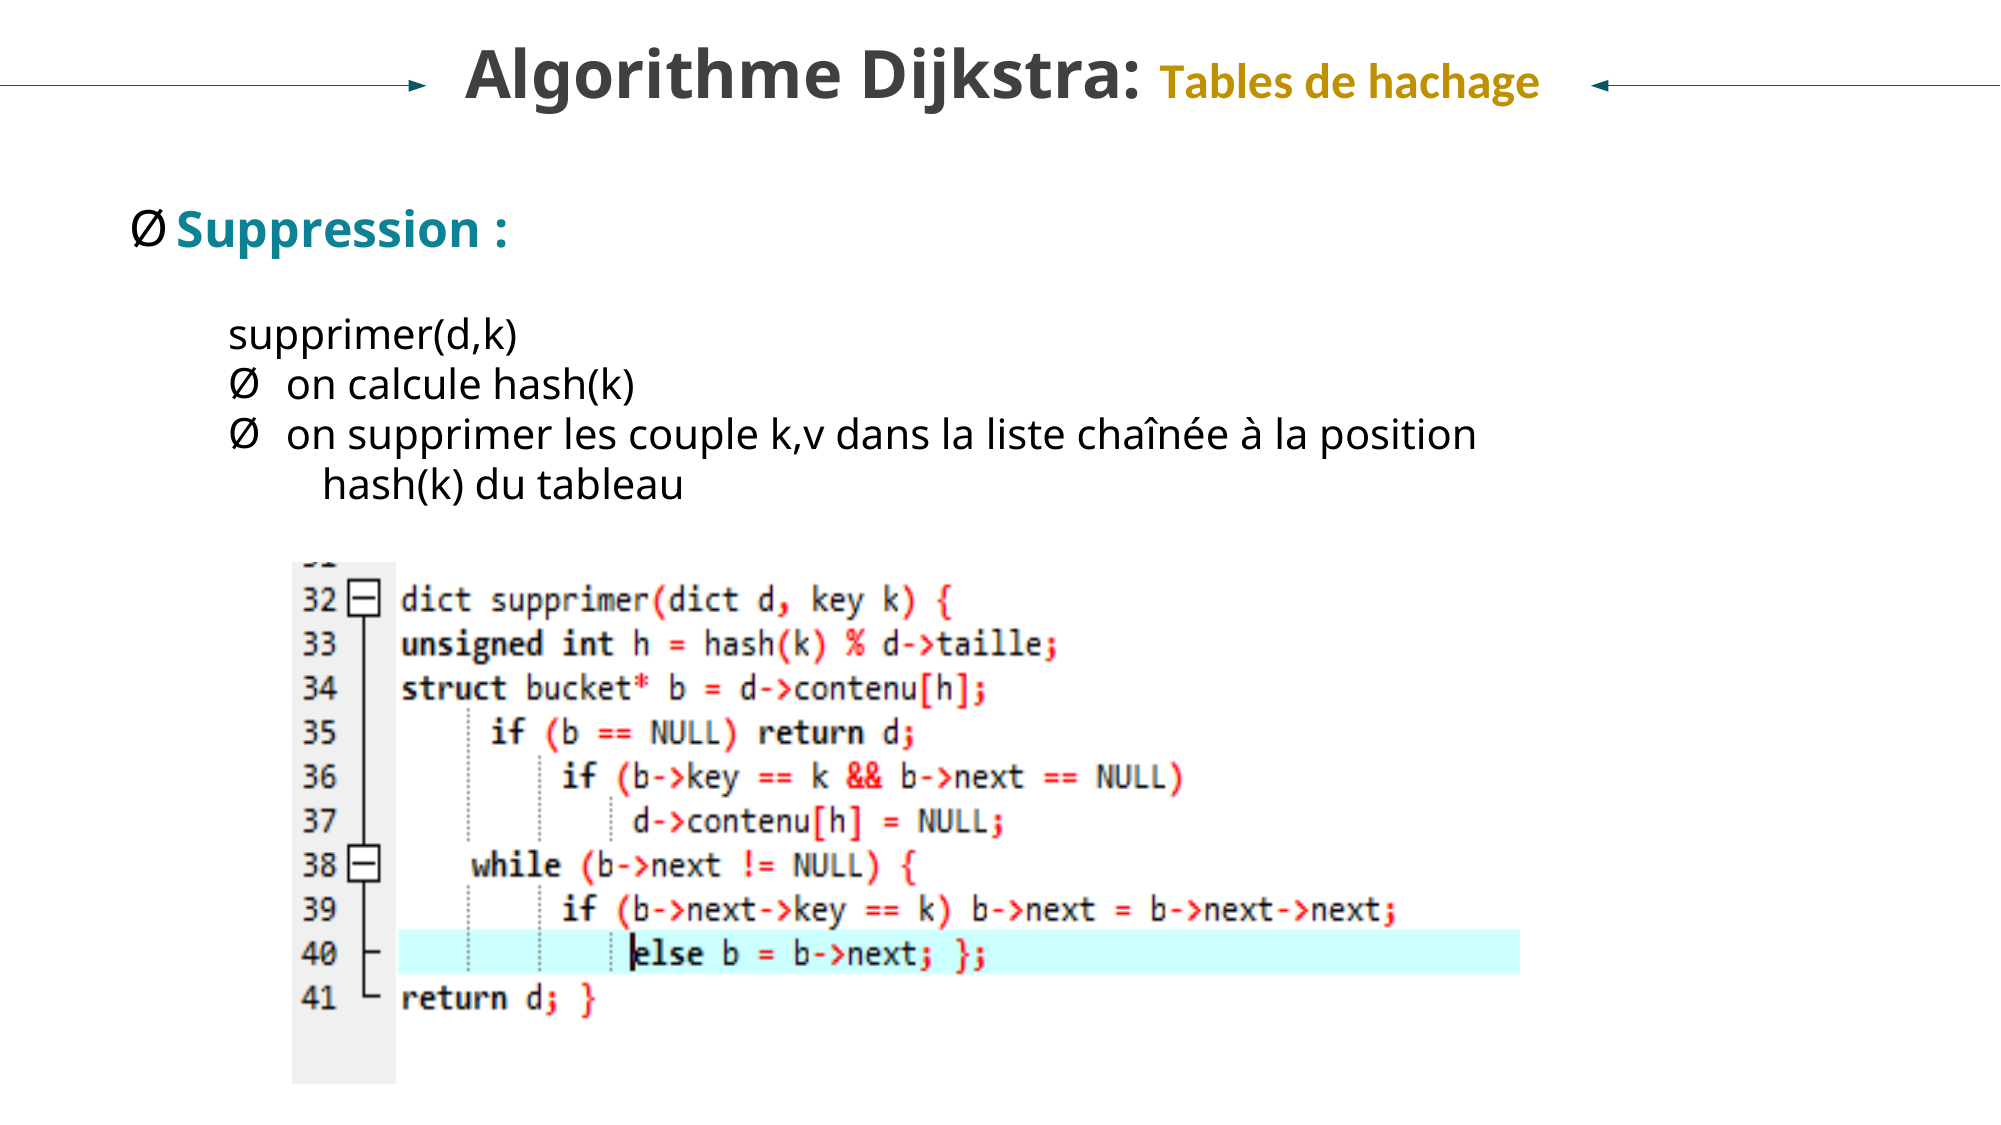

Algorithme Dijkstra: Tables de hachage
# Analyse du projet : diapositive 3
Suppression :
supprimer(d,k)
 on calcule hash(k)
 on supprimer les couple k,v dans la liste chaînée à la position hash(k) du tableau